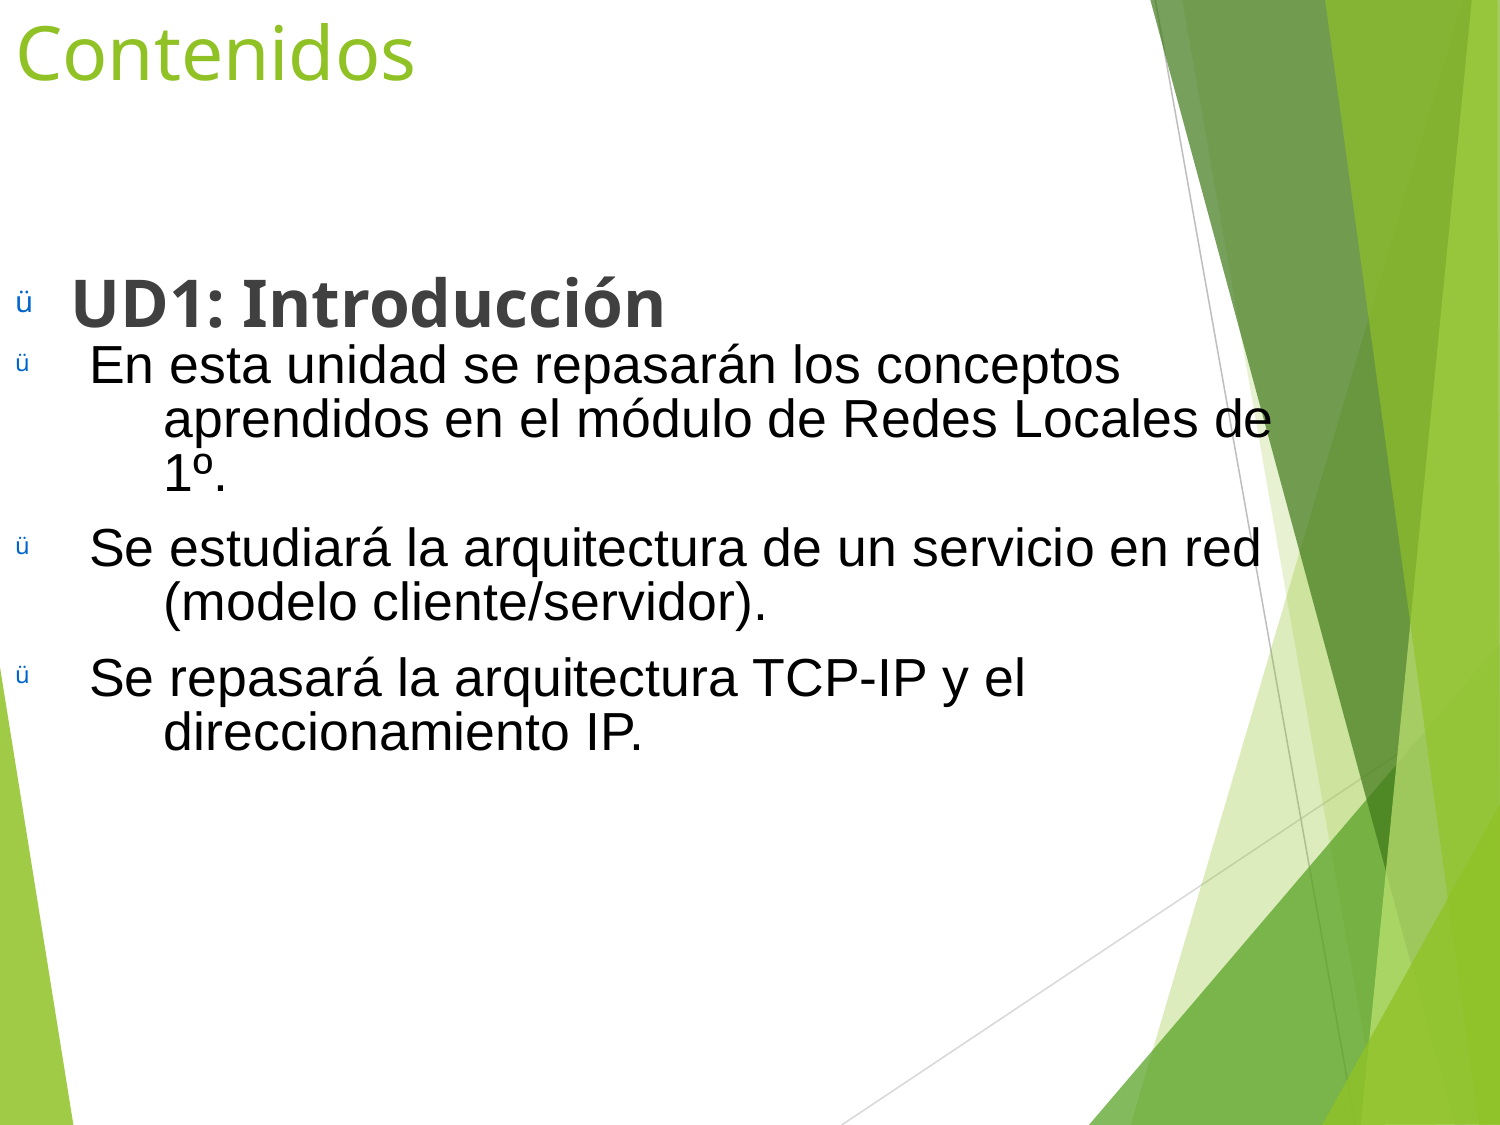

# Contenidos
UD1: Introducción
En esta unidad se repasarán los conceptos aprendidos en el módulo de Redes Locales de 1º.
Se estudiará la arquitectura de un servicio en red (modelo cliente/servidor).
Se repasará la arquitectura TCP-IP y el direccionamiento IP.